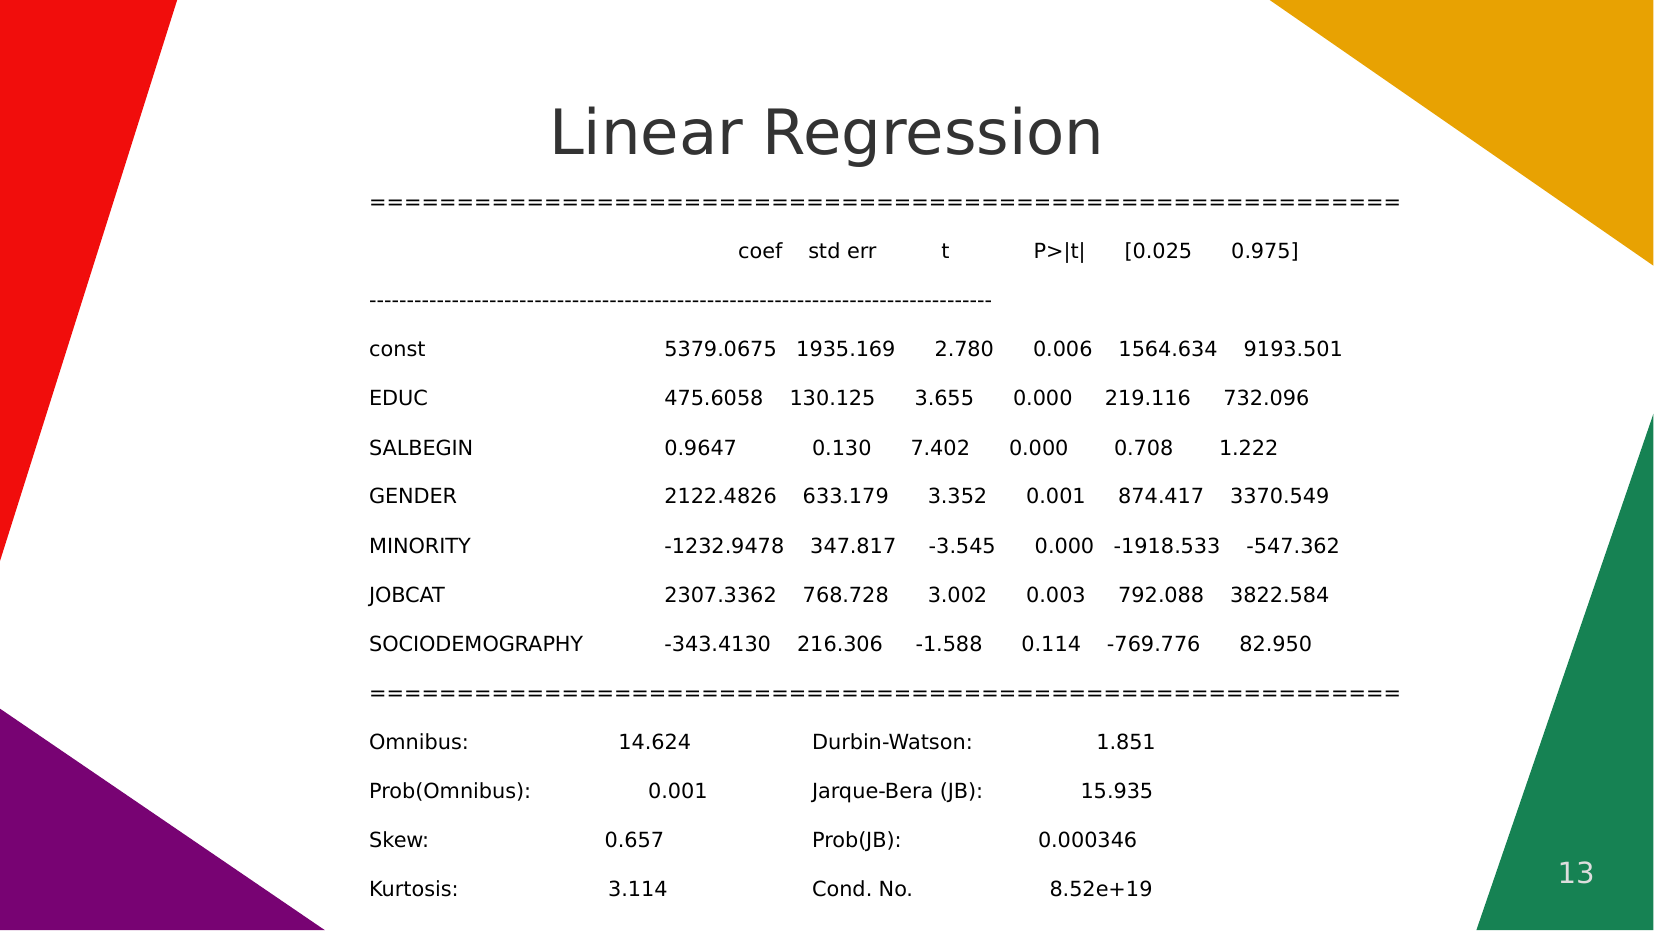

# Linear Regression
===========================================================
 				coef std err t 	P>|t| [0.025 0.975]
-----------------------------------------------------------------------------------
const 			5379.0675 1935.169 2.780 0.006 1564.634 9193.501
EDUC 		475.6058 130.125 3.655 0.000 219.116 732.096
SALBEGIN 		0.9647 	0.130 7.402 0.000 0.708 1.222
GENDER 		2122.4826 633.179 3.352 0.001 874.417 3370.549
MINORITY 		-1232.9478 347.817 -3.545 0.000 -1918.533 -547.362
JOBCAT 			2307.3362 768.728 3.002 0.003 792.088 3822.584
SOCIODEMOGRAPHY 	-343.4130 216.306 -1.588 0.114 -769.776 82.950
===========================================================
Omnibus: 14.624 		Durbin-Watson: 1.851
Prob(Omnibus): 0.001 		Jarque-Bera (JB): 15.935
Skew: 0.657 		Prob(JB): 0.000346
Kurtosis: 3.114 		Cond. No. 8.52e+19
13